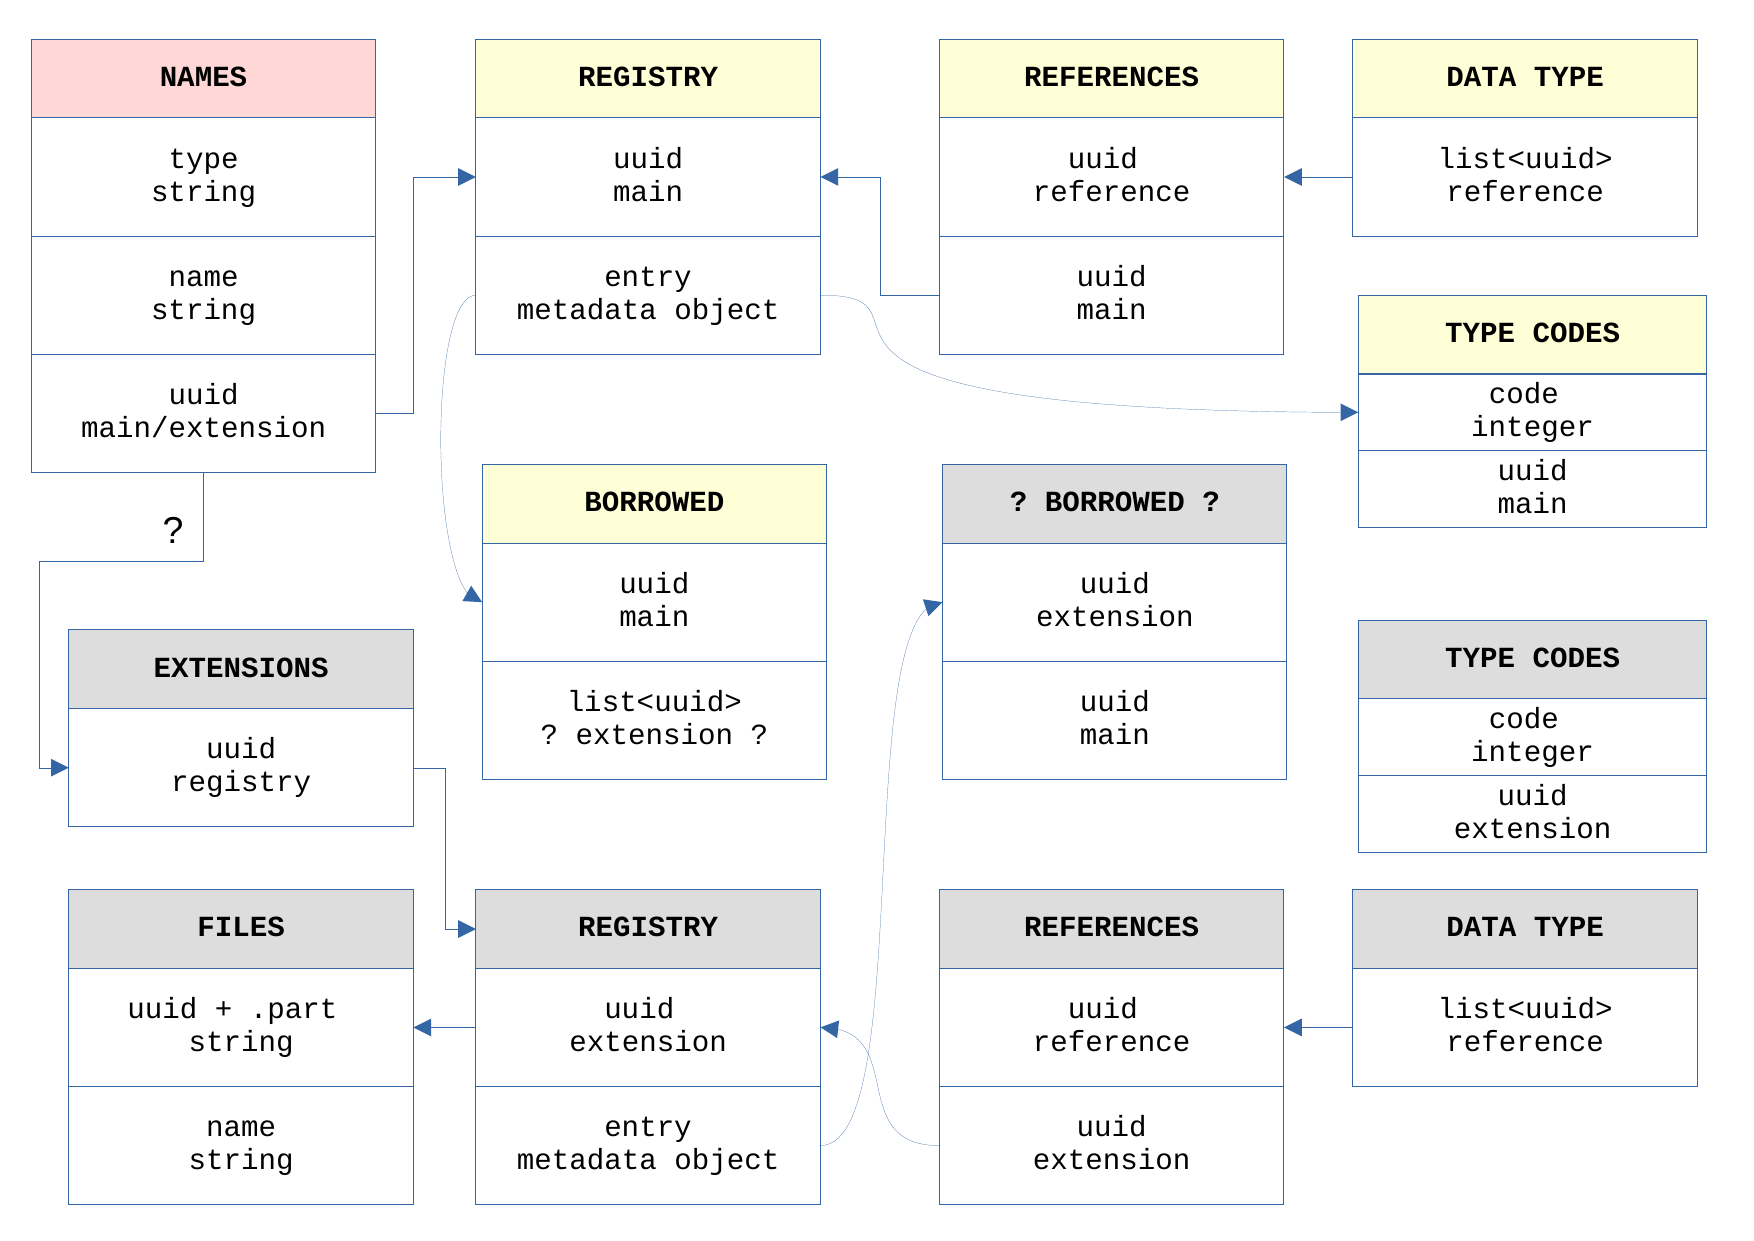

NAMES
REGISTRY
REFERENCES
DATA TYPE
type
string
uuid
main
uuid
reference
list<uuid>
reference
name
string
entry
metadata object
uuid
main
TYPE CODES
uuid
main/extension
code
integer
uuid
main
? BORROWED ?
BORROWED
?
uuid
extension
uuid
main
TYPE CODES
EXTENSIONS
uuid
main
list<uuid>
? extension ?
code
integer
uuid
registry
uuid
extension
DATA TYPE
REGISTRY
FILES
REFERENCES
list<uuid>
reference
uuid
extension
uuid + .part
string
uuid
reference
entry
metadata object
name
string
uuid
extension